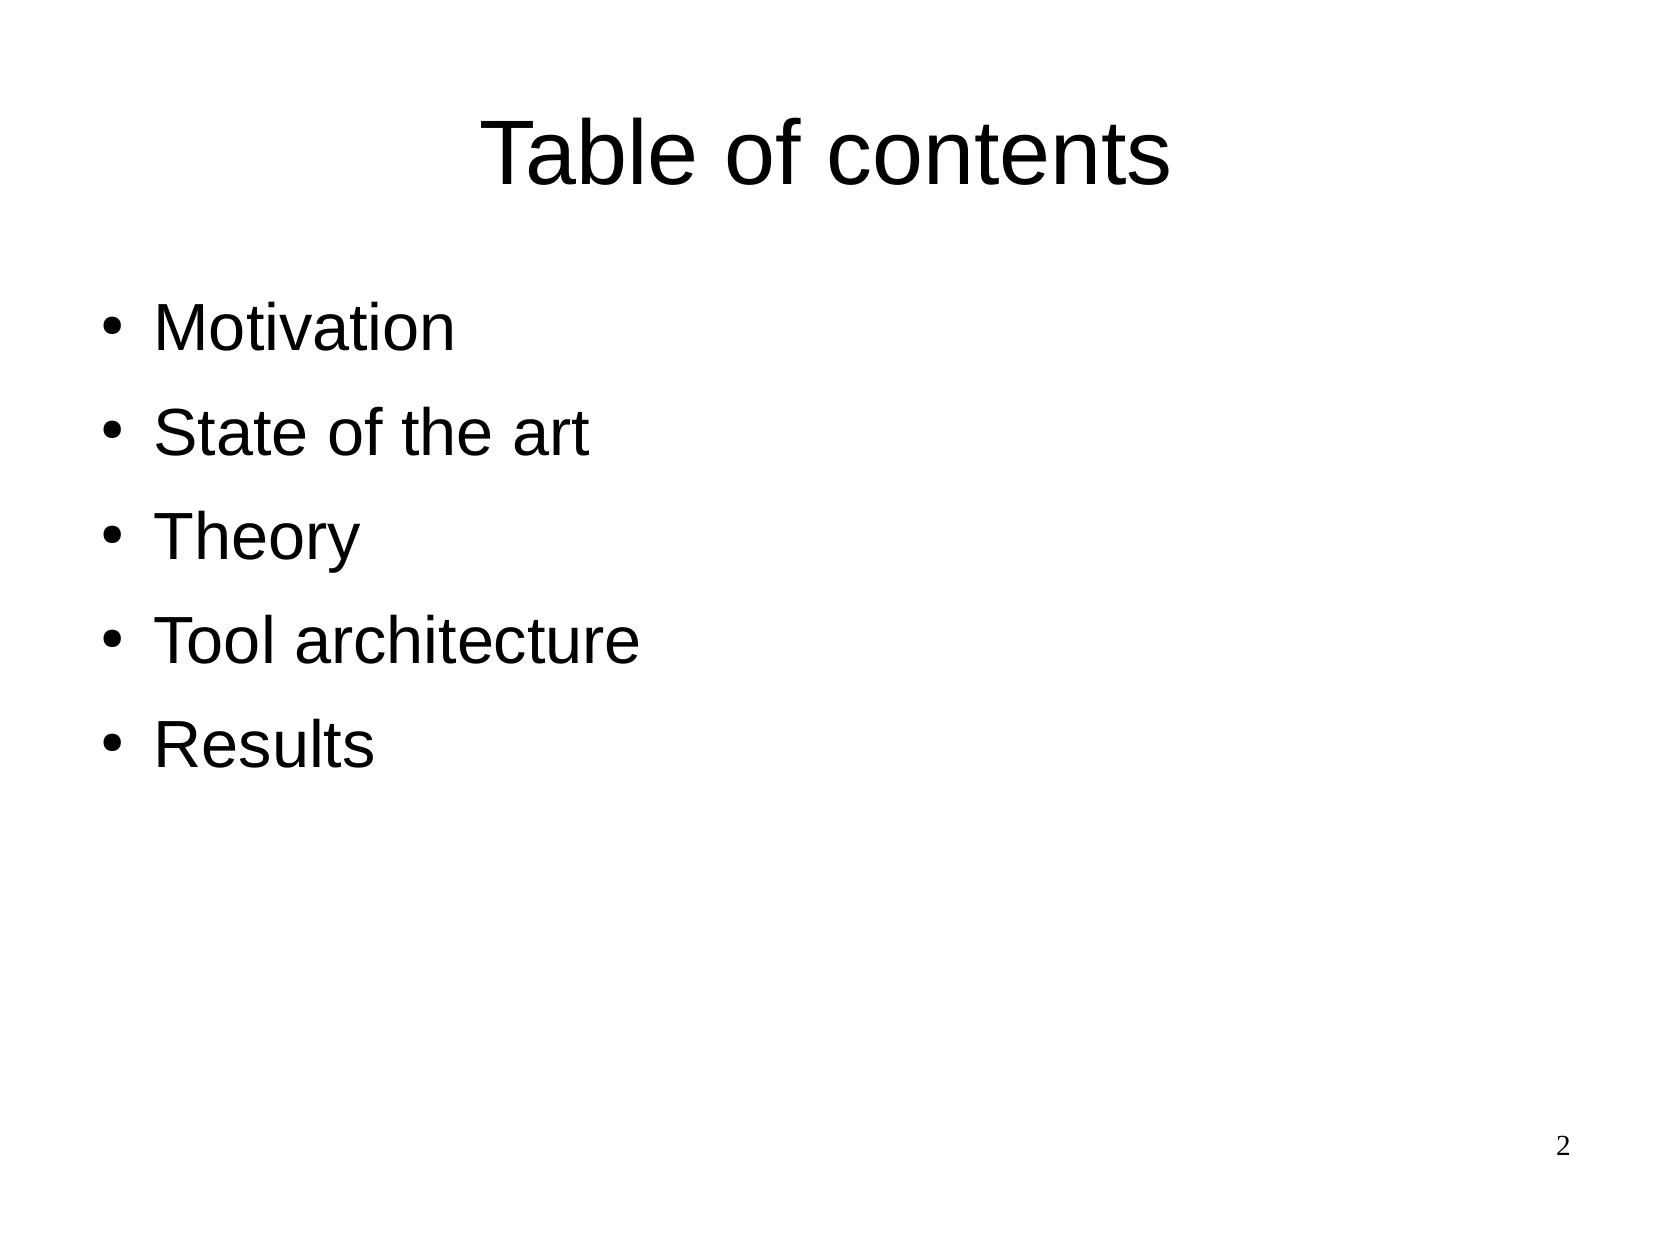

# Table of contents
Motivation
State of the art
Theory
Tool architecture
Results
2